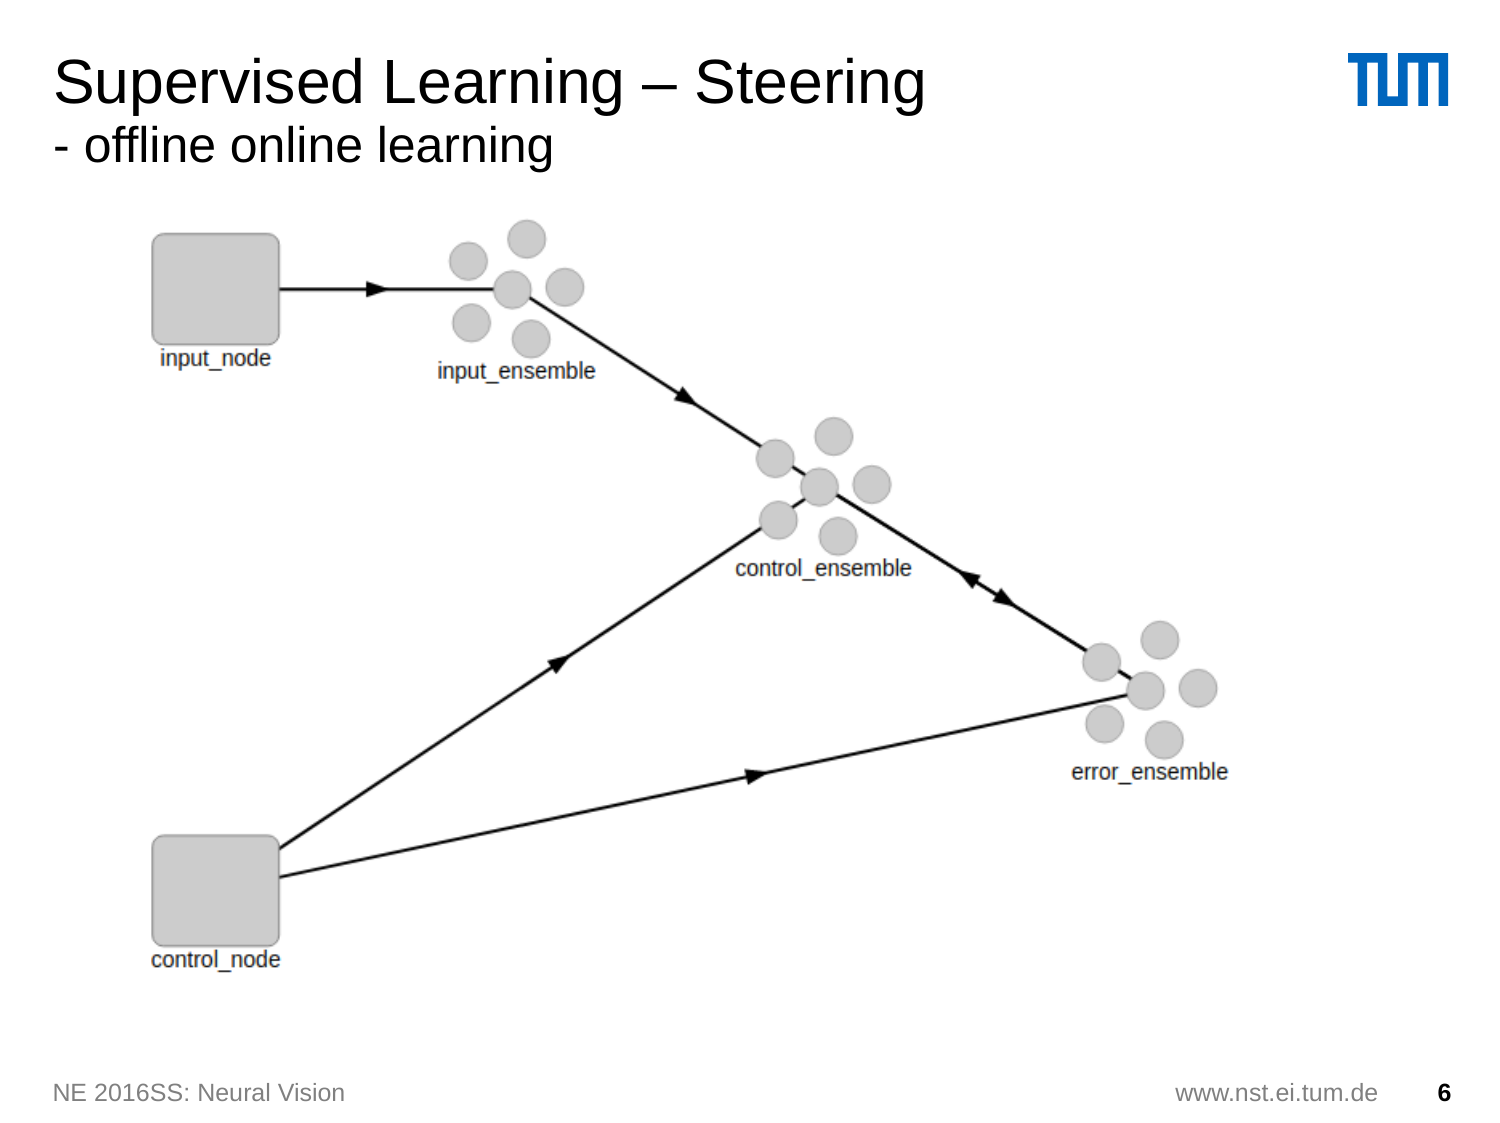

# Supervised Learning – Steering - offline online learning
NE 2016SS: Neural Vision
6